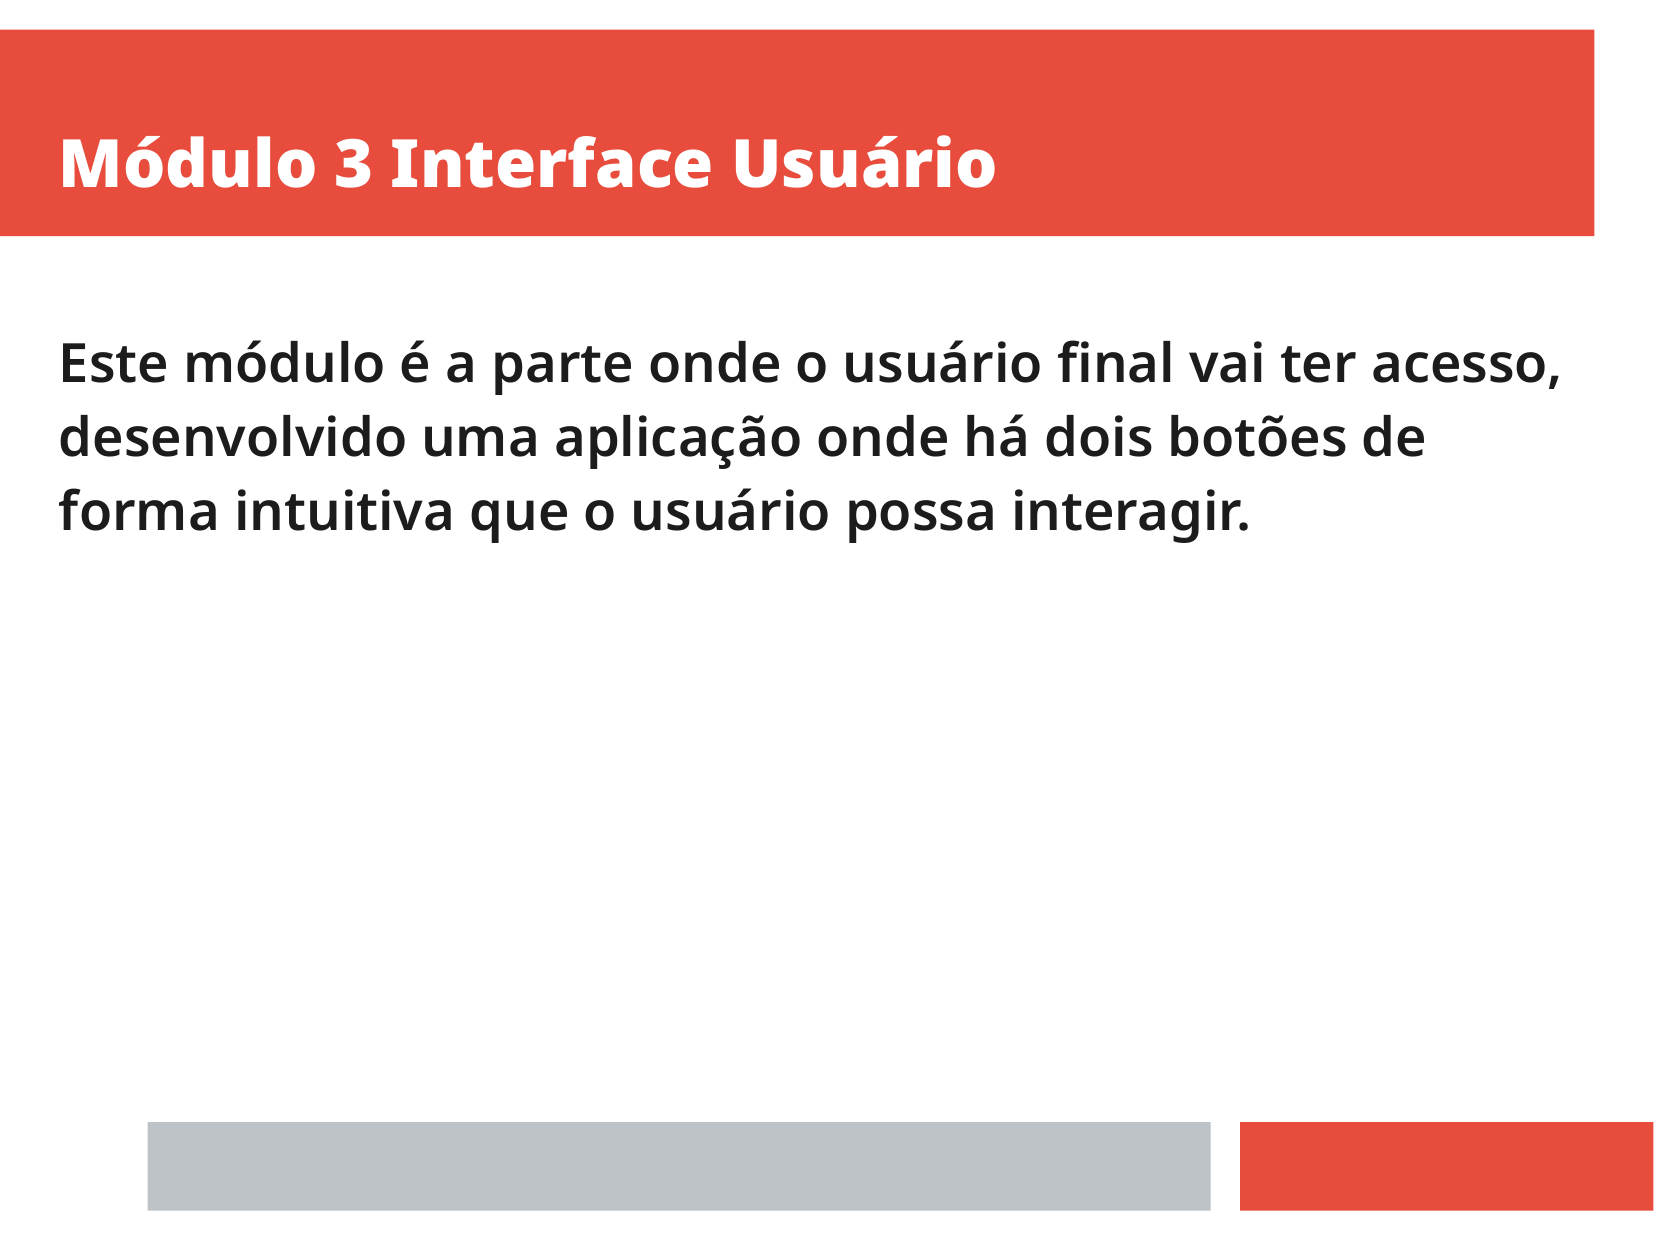

# Módulo 3 Interface Usuário
Este módulo é a parte onde o usuário final vai ter acesso, desenvolvido uma aplicação onde há dois botões de forma intuitiva que o usuário possa interagir.